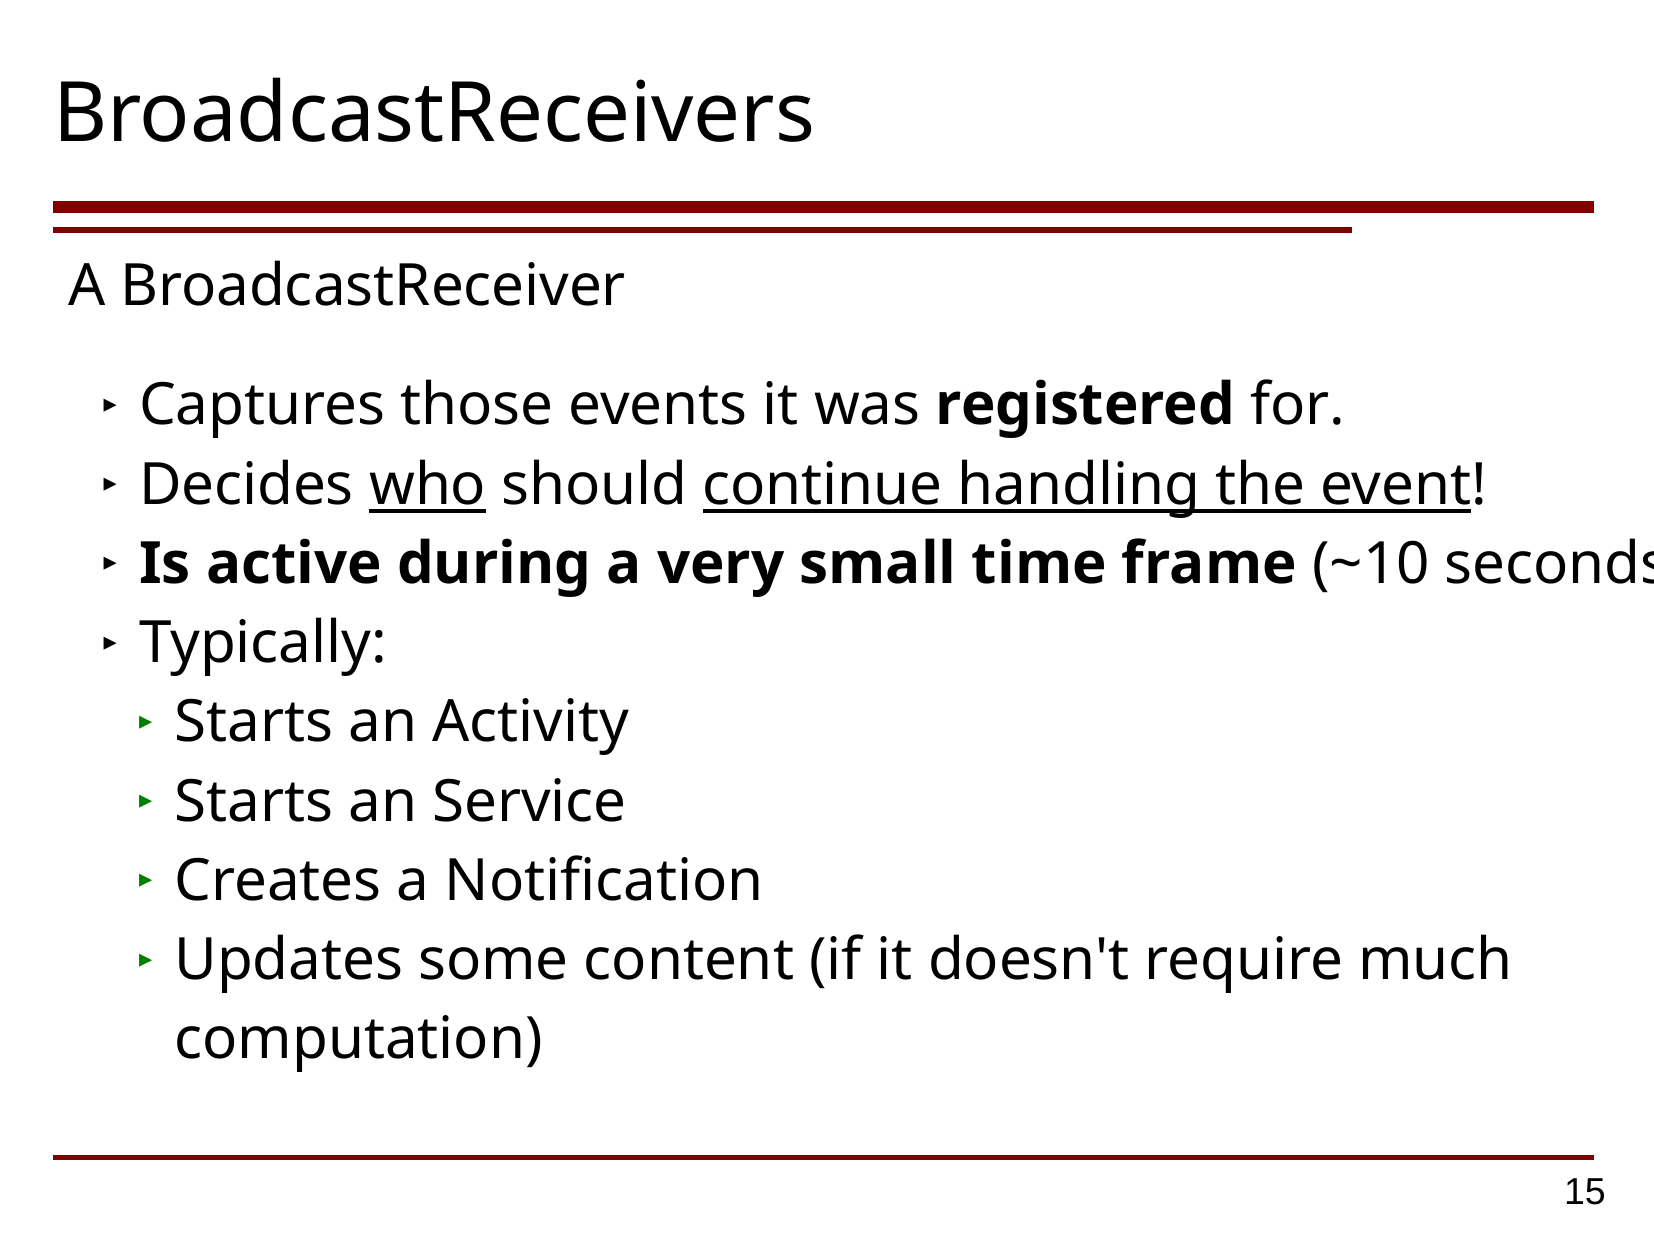

# BroadcastReceivers
A BroadcastReceiver
Captures those events it was registered for.
Decides who should continue handling the event!
Is active during a very small time frame (~10 seconds).
Typically:
Starts an Activity
Starts an Service
Creates a Notification
Updates some content (if it doesn't require much
computation)